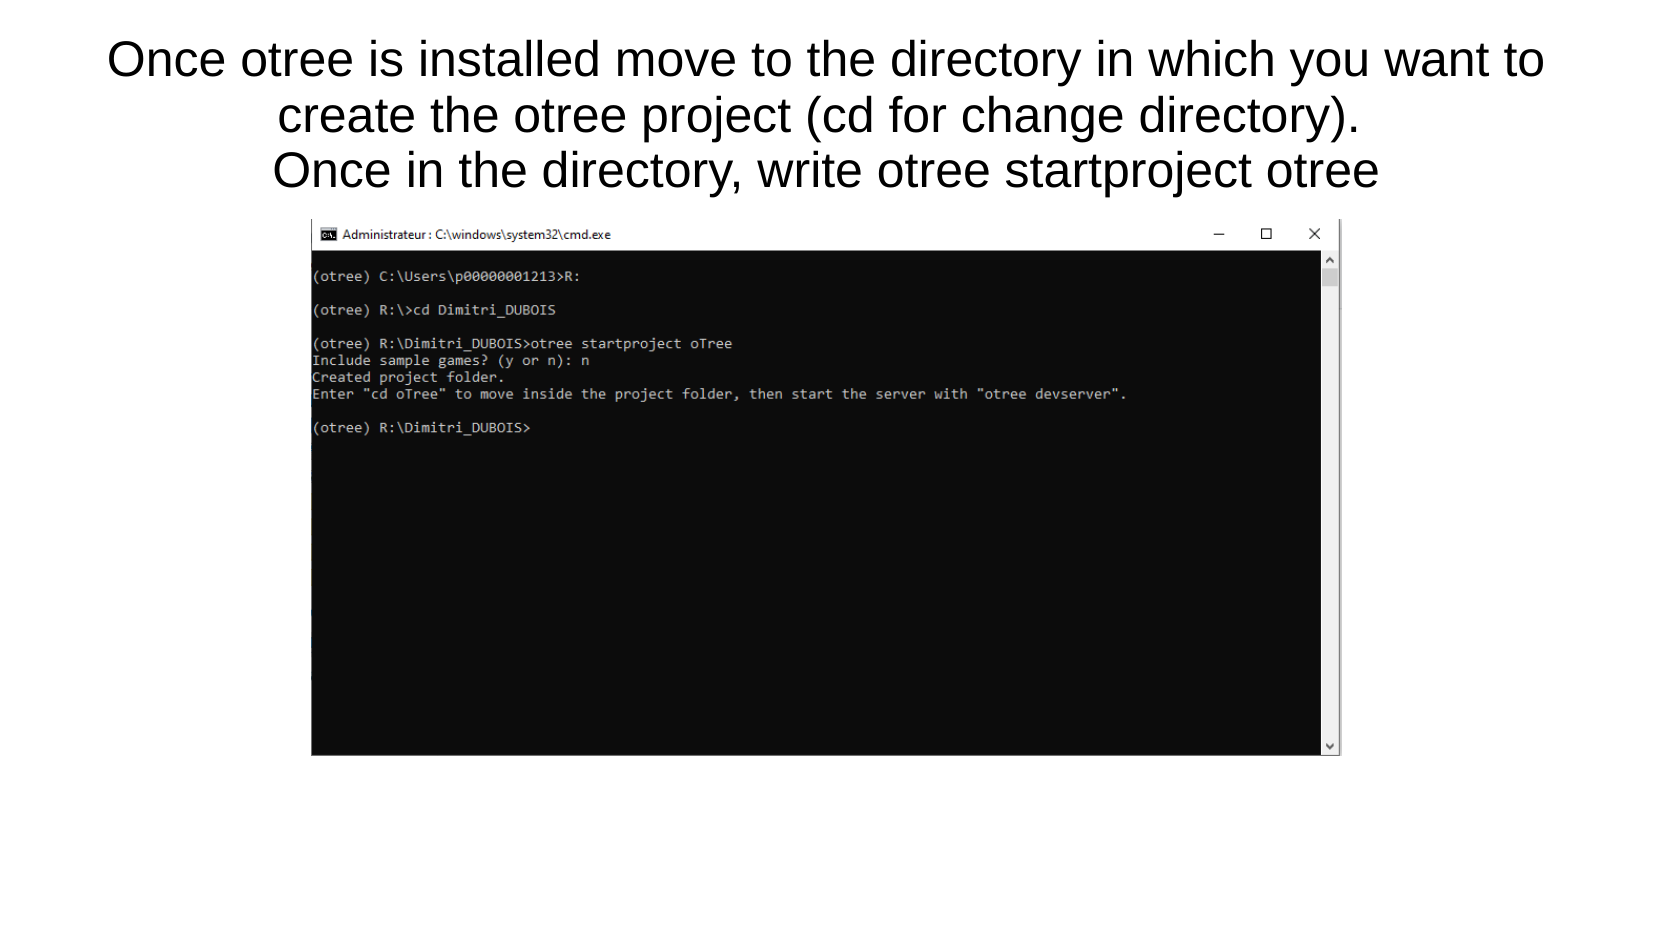

# Once otree is installed move to the directory in which you want to create the otree project (cd for change directory). Once in the directory, write otree startproject otree